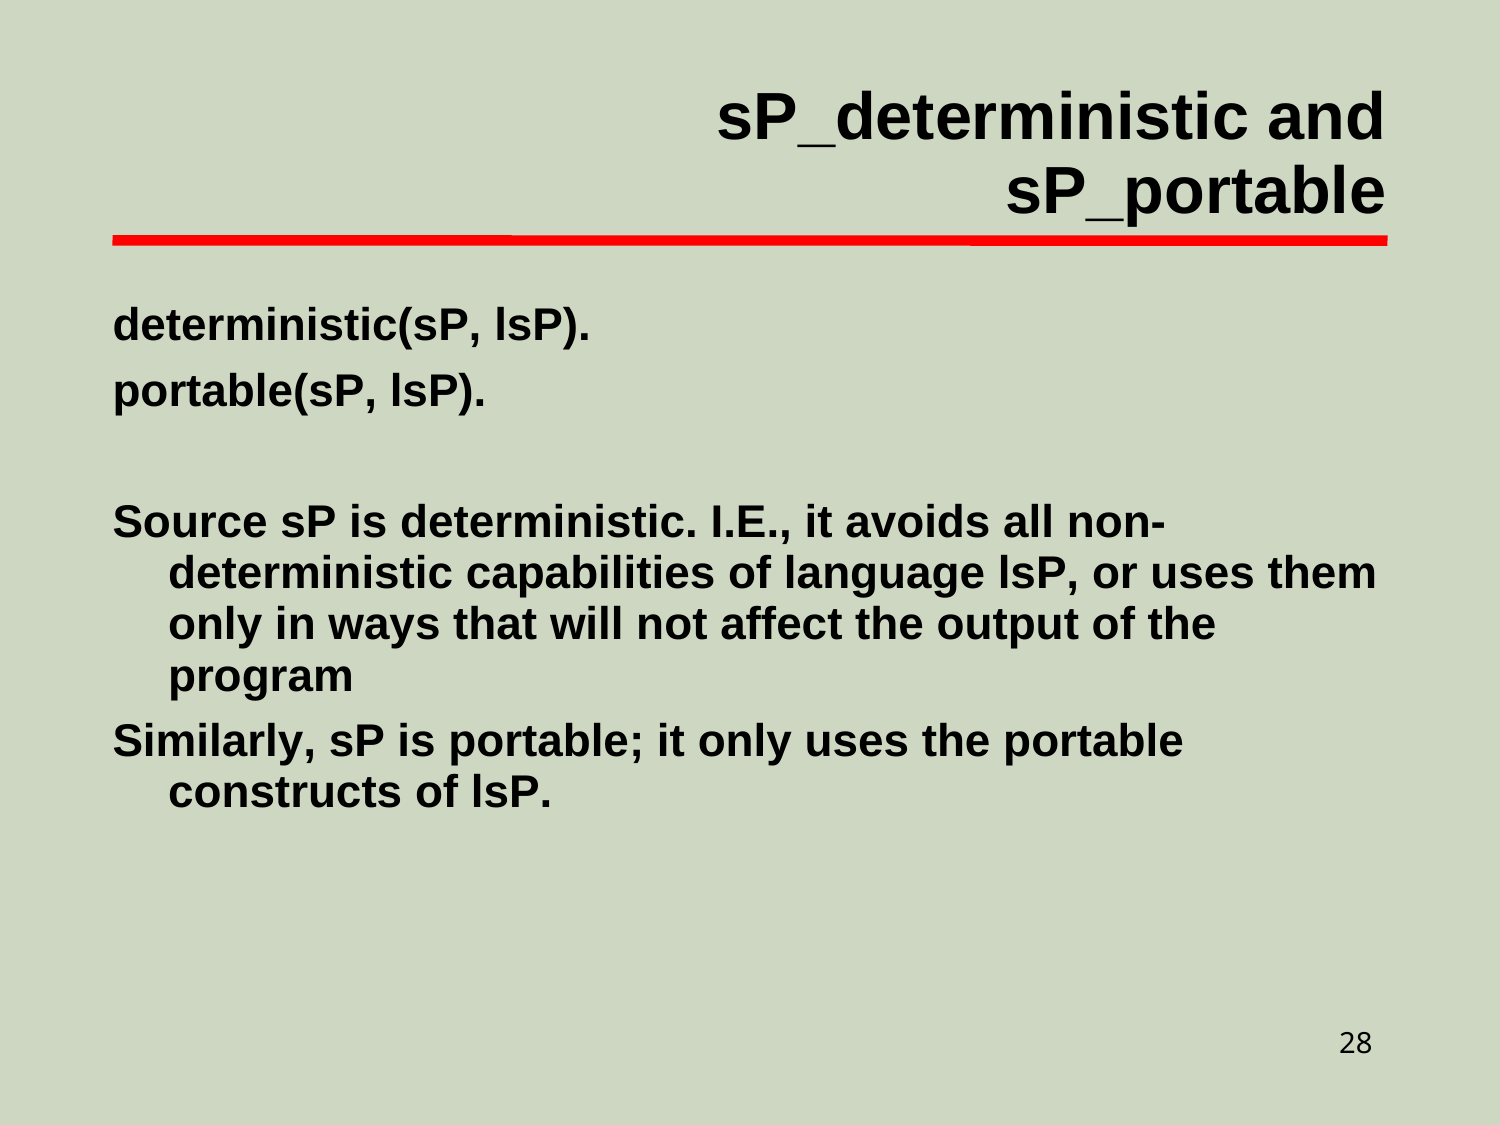

# sP_deterministic and sP_portable
deterministic(sP, lsP).
portable(sP, lsP).
Source sP is deterministic. I.E., it avoids all non-deterministic capabilities of language lsP, or uses them only in ways that will not affect the output of the program
Similarly, sP is portable; it only uses the portable constructs of lsP.